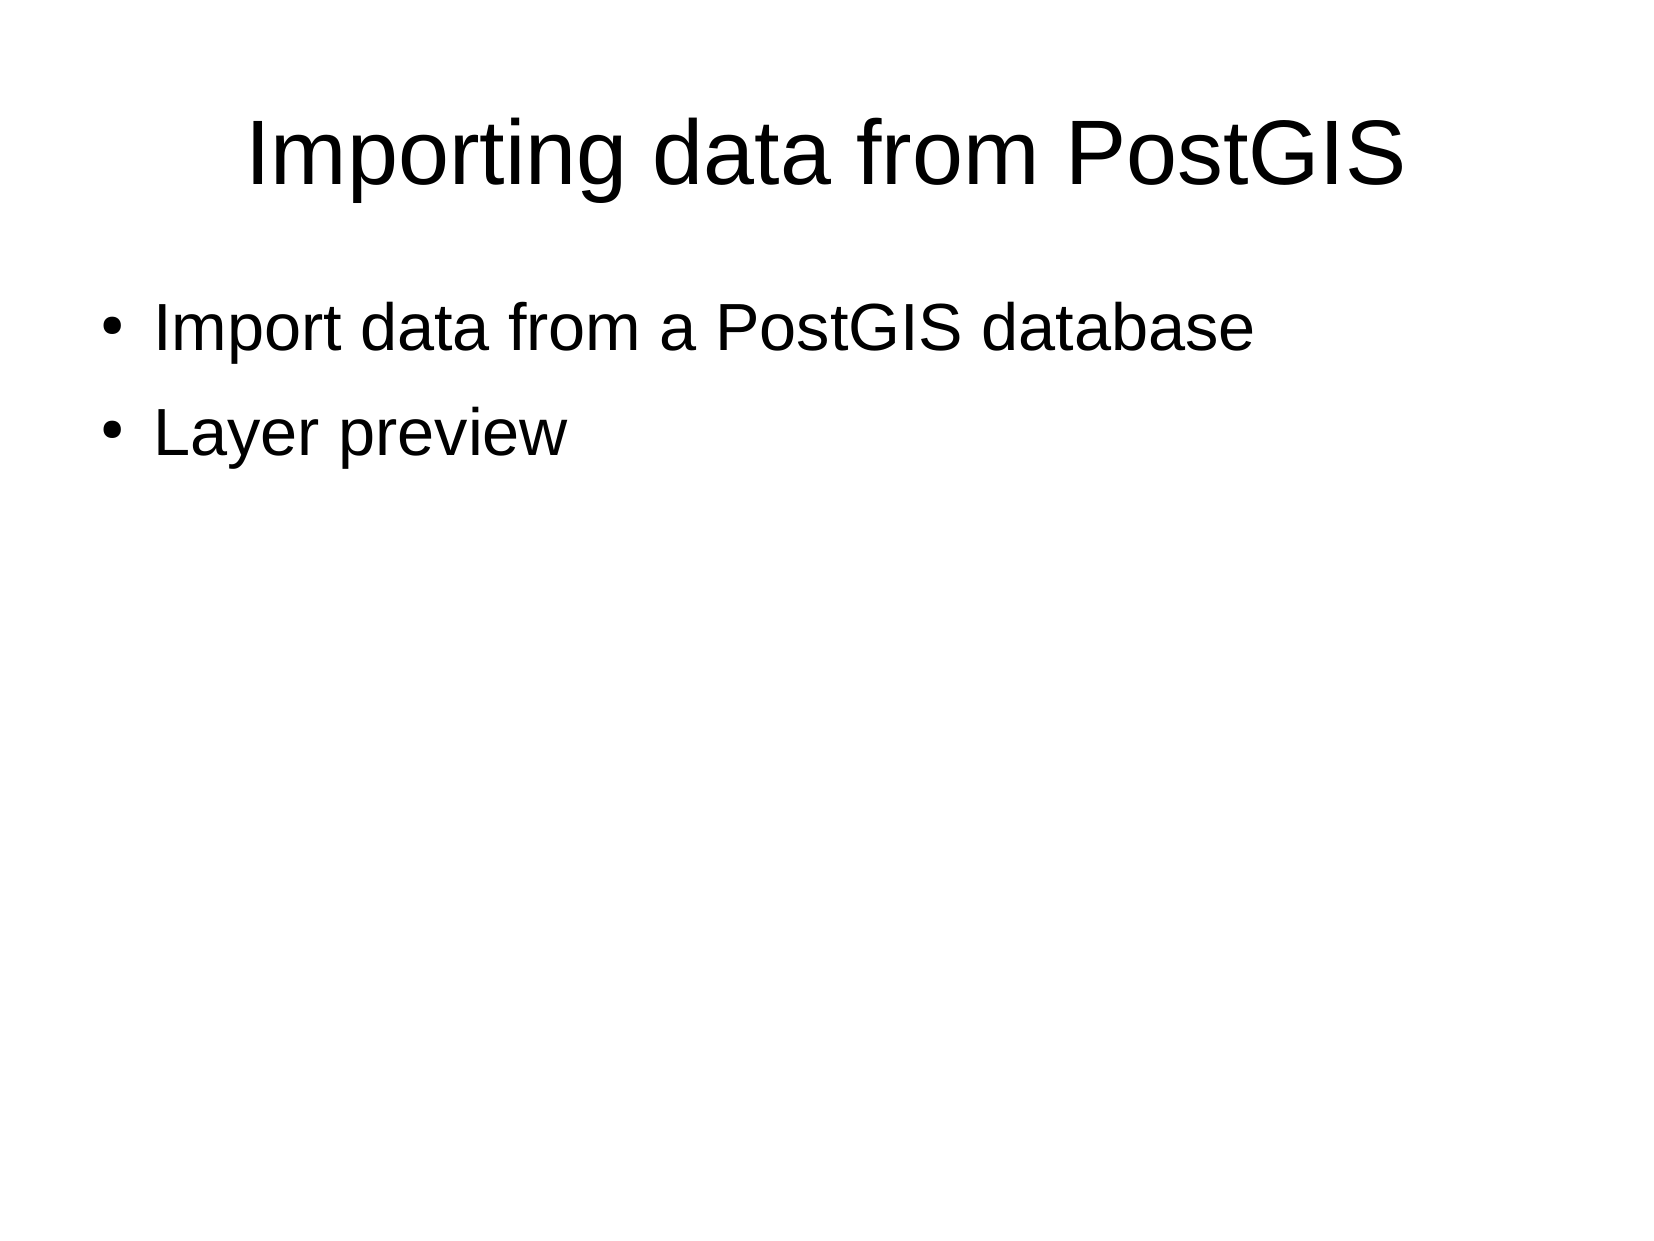

# Importing data from PostGIS
Import data from a PostGIS database
Layer preview